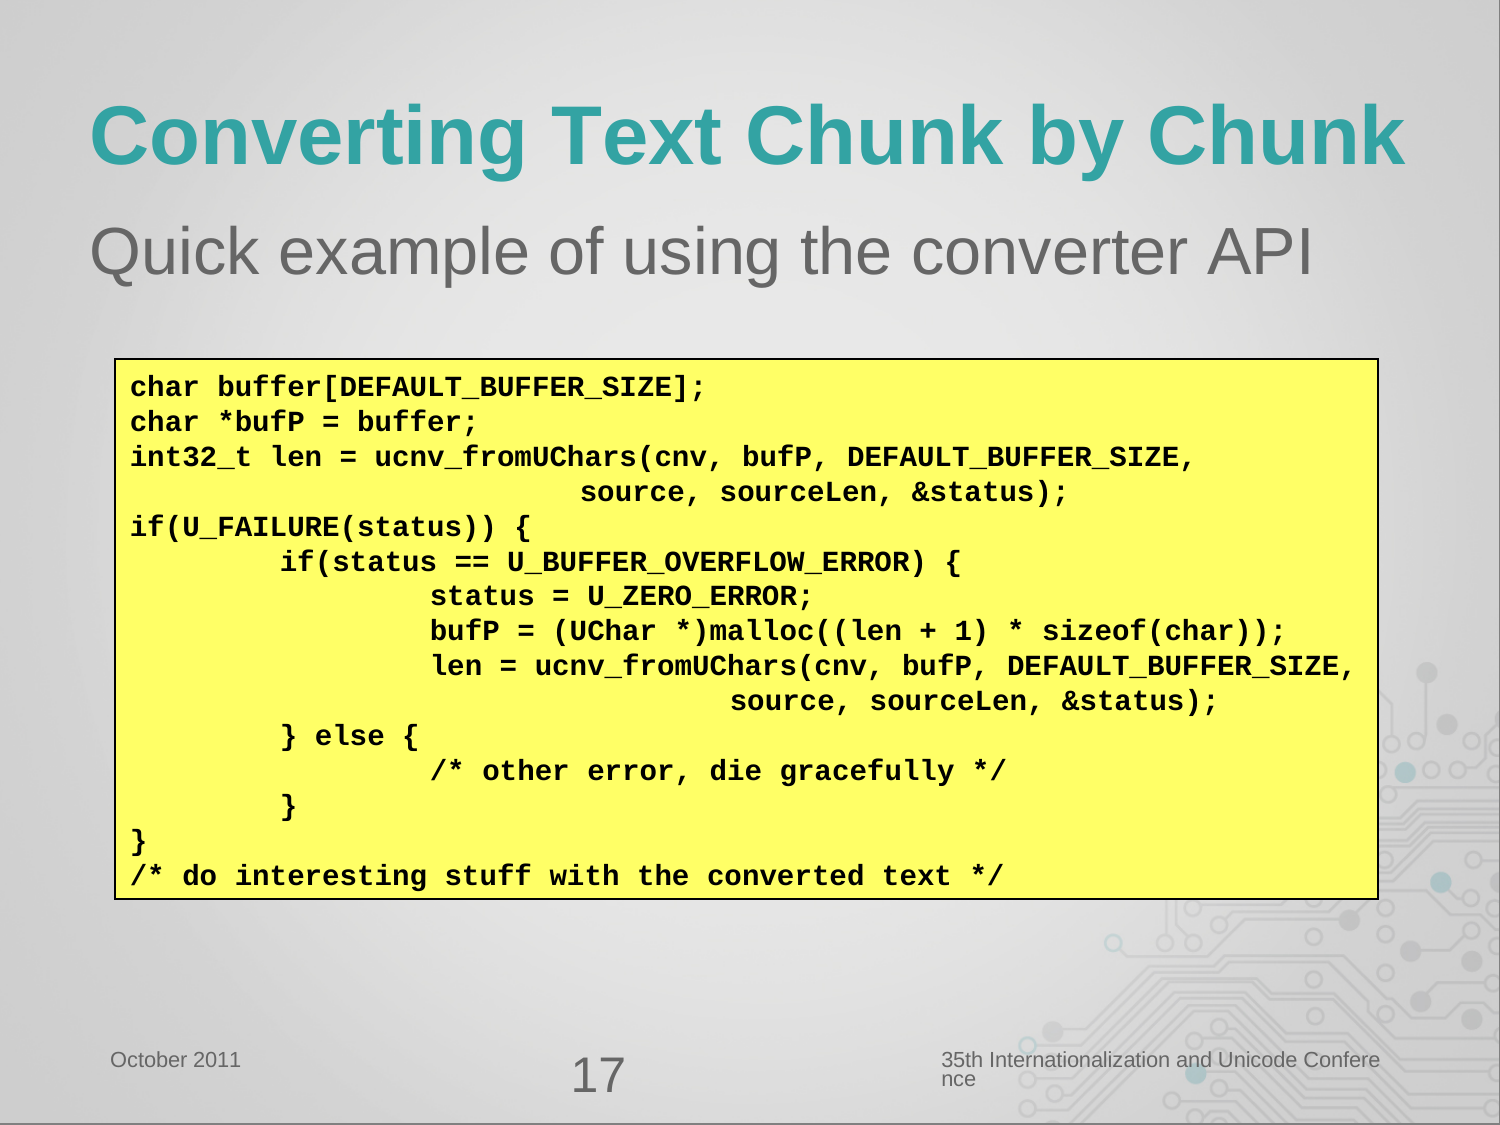

# Converting Text Chunk by Chunk
Quick example of using the converter API
char buffer[DEFAULT_BUFFER_SIZE];
char *bufP = buffer;
int32_t len = ucnv_fromUChars(cnv, bufP, DEFAULT_BUFFER_SIZE,
			source, sourceLen, &status);
if(U_FAILURE(status)) {
	if(status == U_BUFFER_OVERFLOW_ERROR) {
		status = U_ZERO_ERROR;
		bufP = (UChar *)malloc((len + 1) * sizeof(char));
		len = ucnv_fromUChars(cnv, bufP, DEFAULT_BUFFER_SIZE,
				source, sourceLen, &status);
	} else {
		/* other error, die gracefully */
	}
}
/* do interesting stuff with the converted text */
October 2011
17
35th Internationalization and Unicode Conference